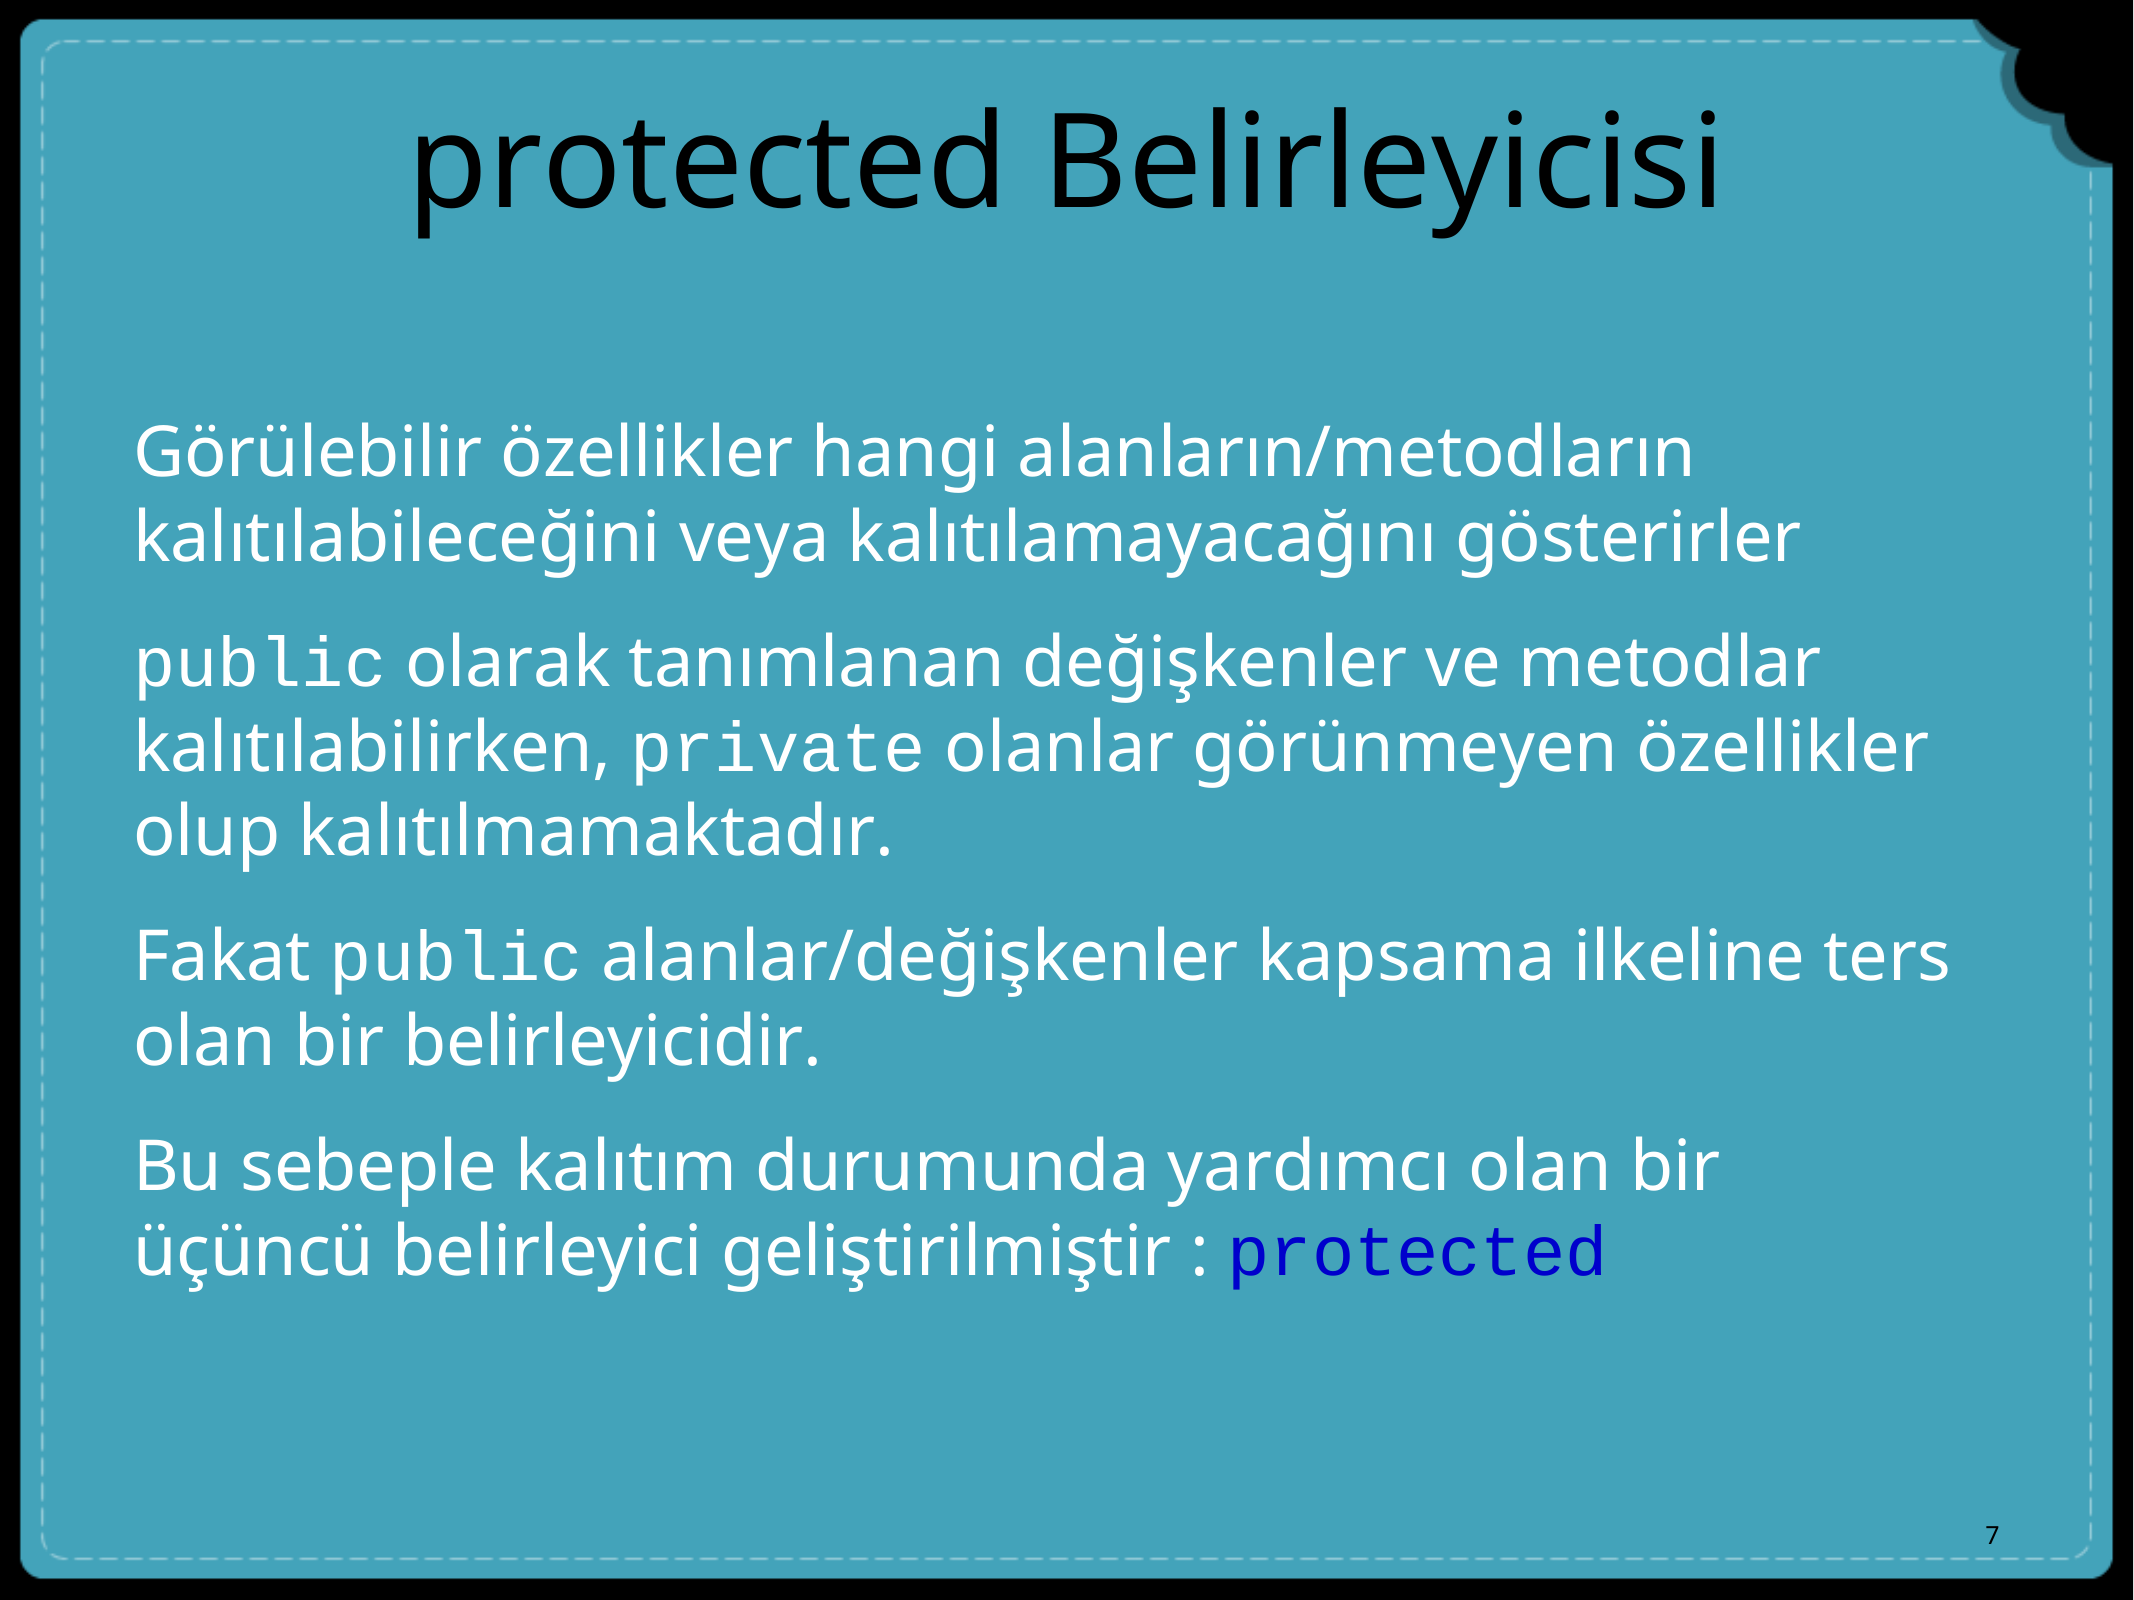

# protected Belirleyicisi
Görülebilir özellikler hangi alanların/metodların kalıtılabileceğini veya kalıtılamayacağını gösterirler
public olarak tanımlanan değişkenler ve metodlar kalıtılabilirken, private olanlar görünmeyen özellikler olup kalıtılmamaktadır.
Fakat public alanlar/değişkenler kapsama ilkeline ters olan bir belirleyicidir.
Bu sebeple kalıtım durumunda yardımcı olan bir üçüncü belirleyici geliştirilmiştir : protected
7